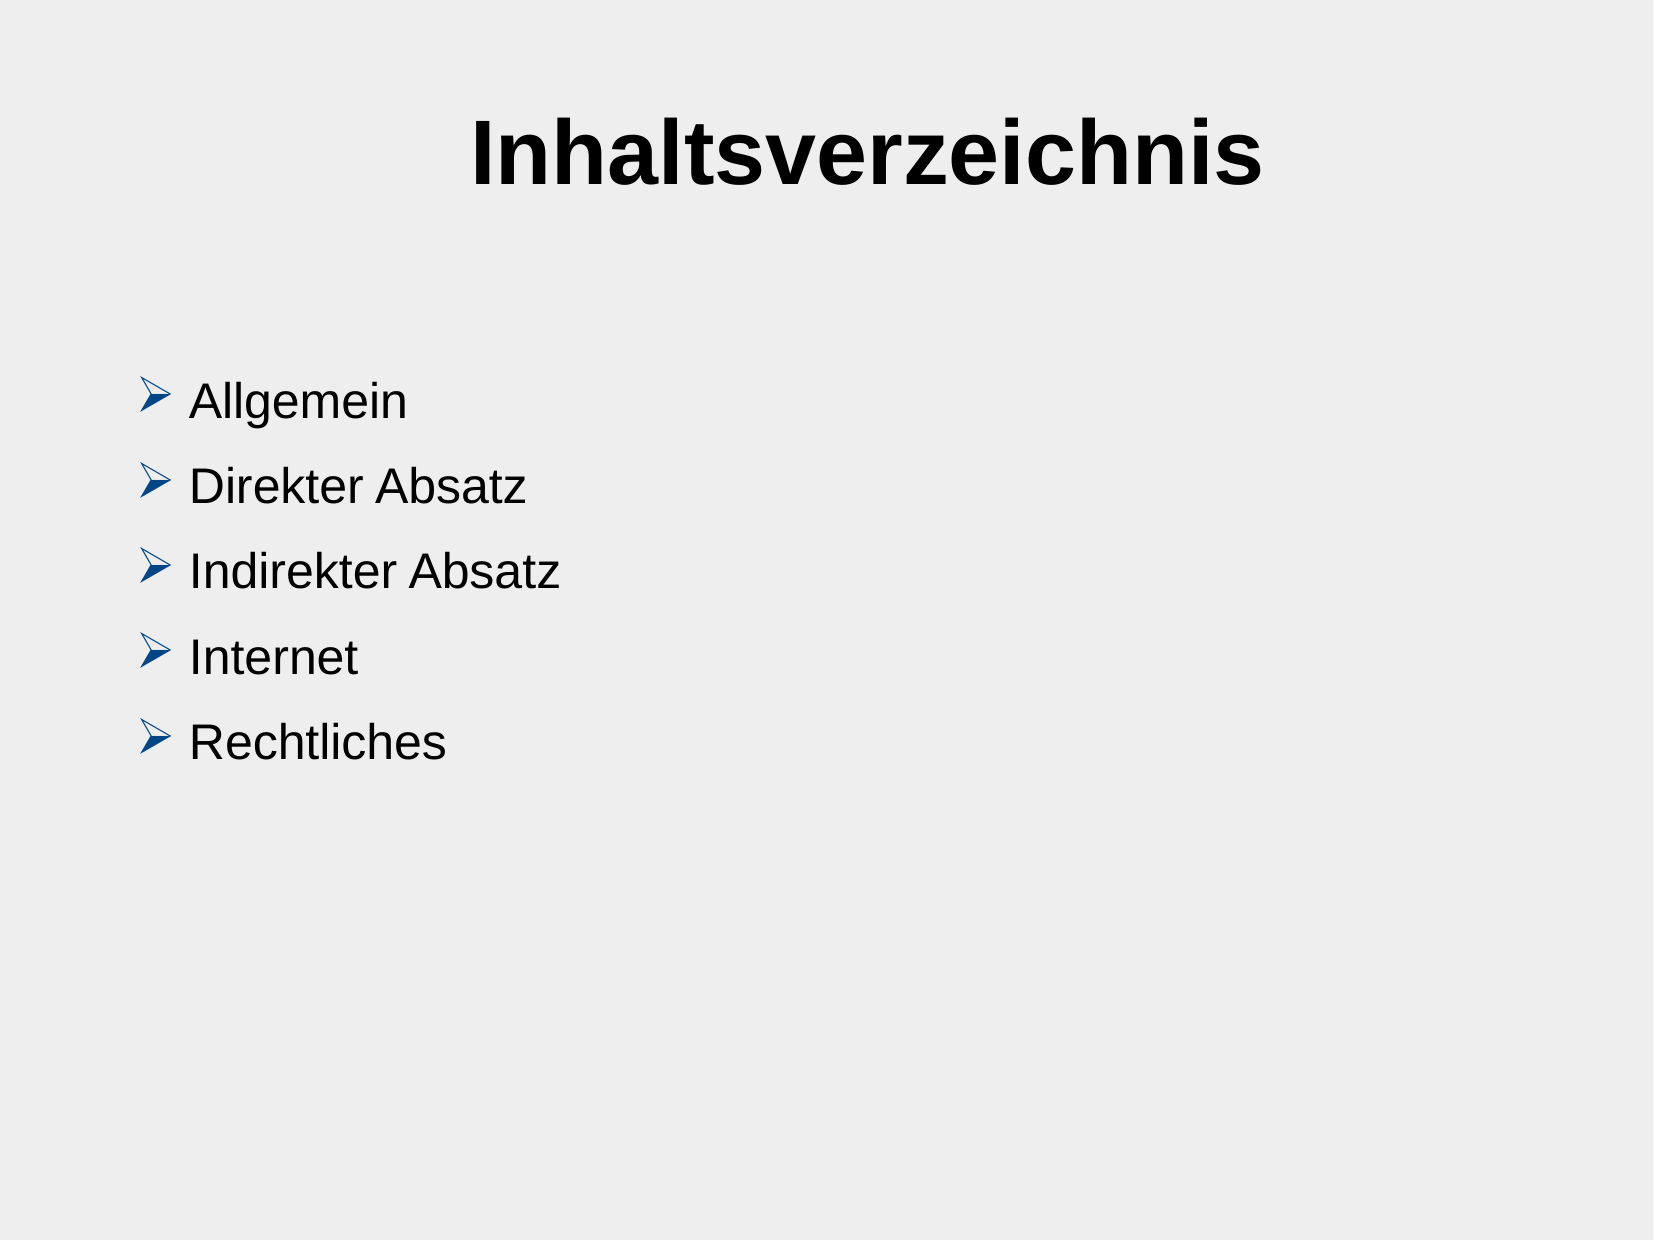

# Inhaltsverzeichnis
Allgemein
Direkter Absatz
Indirekter Absatz
Internet
Rechtliches